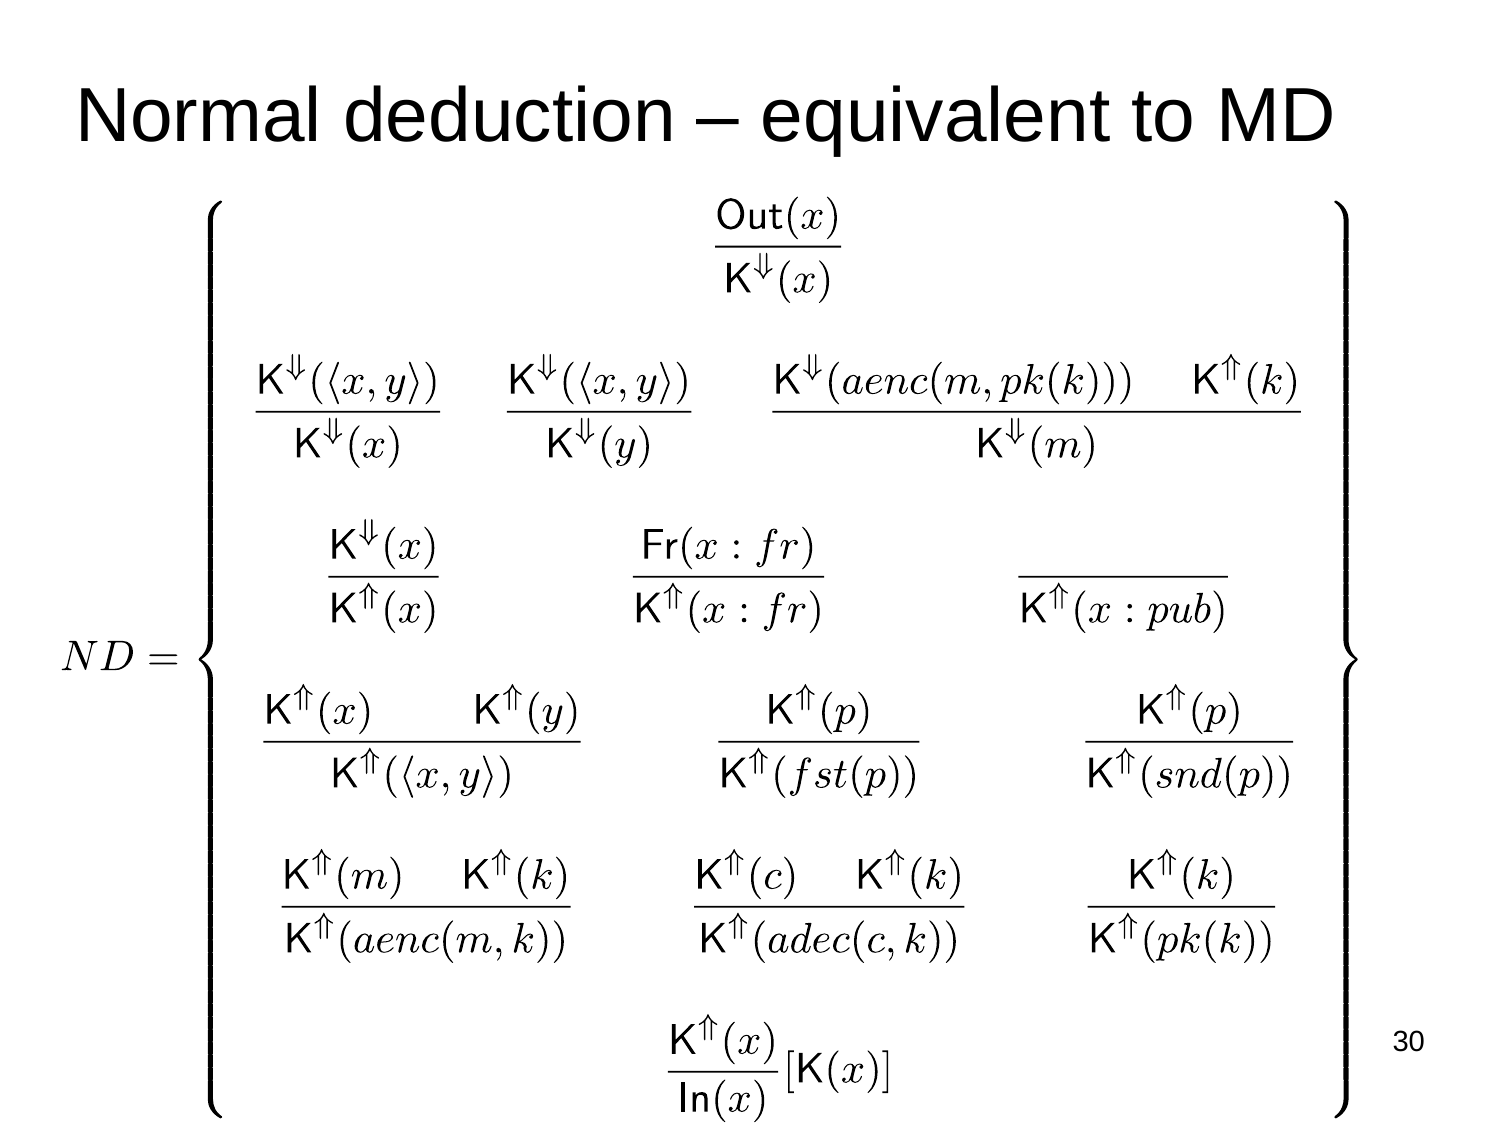

# Normal deduction – equivalent to MD
30